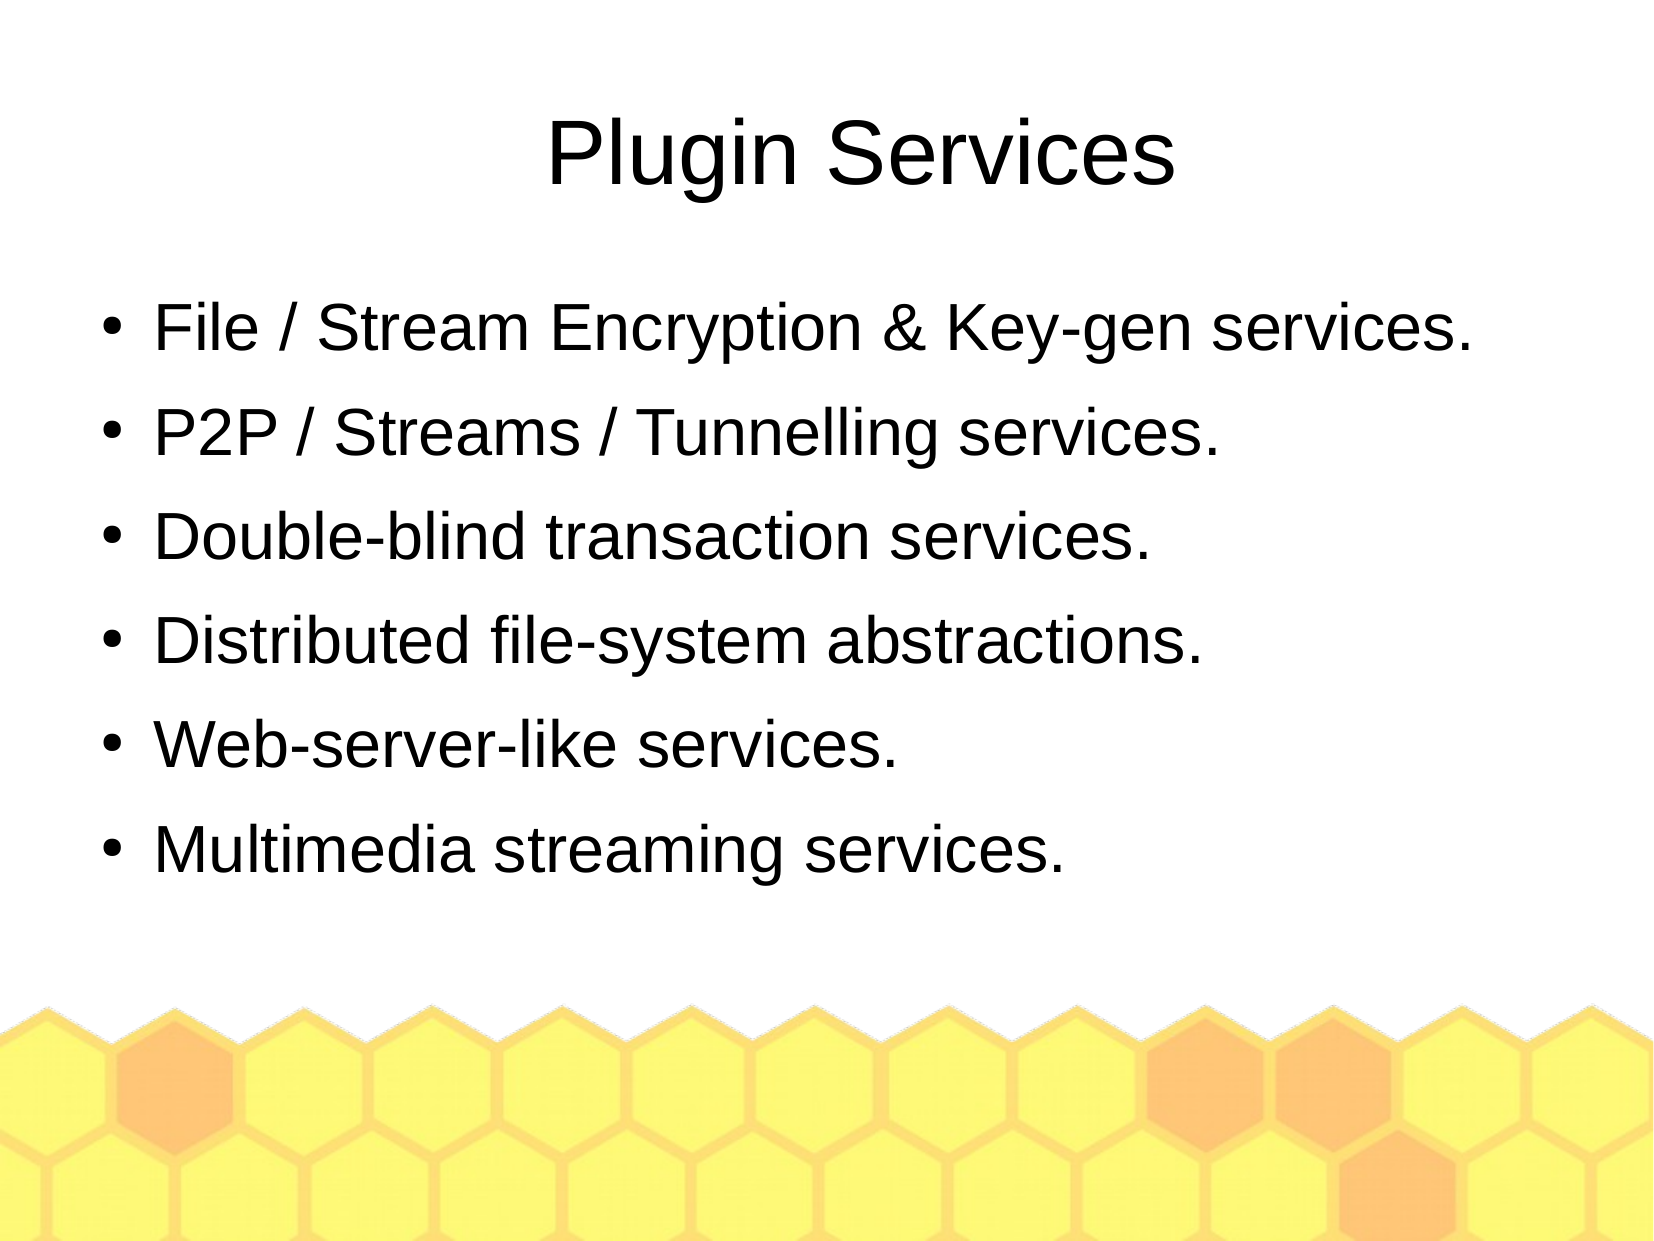

# Plugin Services
File / Stream Encryption & Key-gen services.
P2P / Streams / Tunnelling services.
Double-blind transaction services.
Distributed file-system abstractions.
Web-server-like services.
Multimedia streaming services.